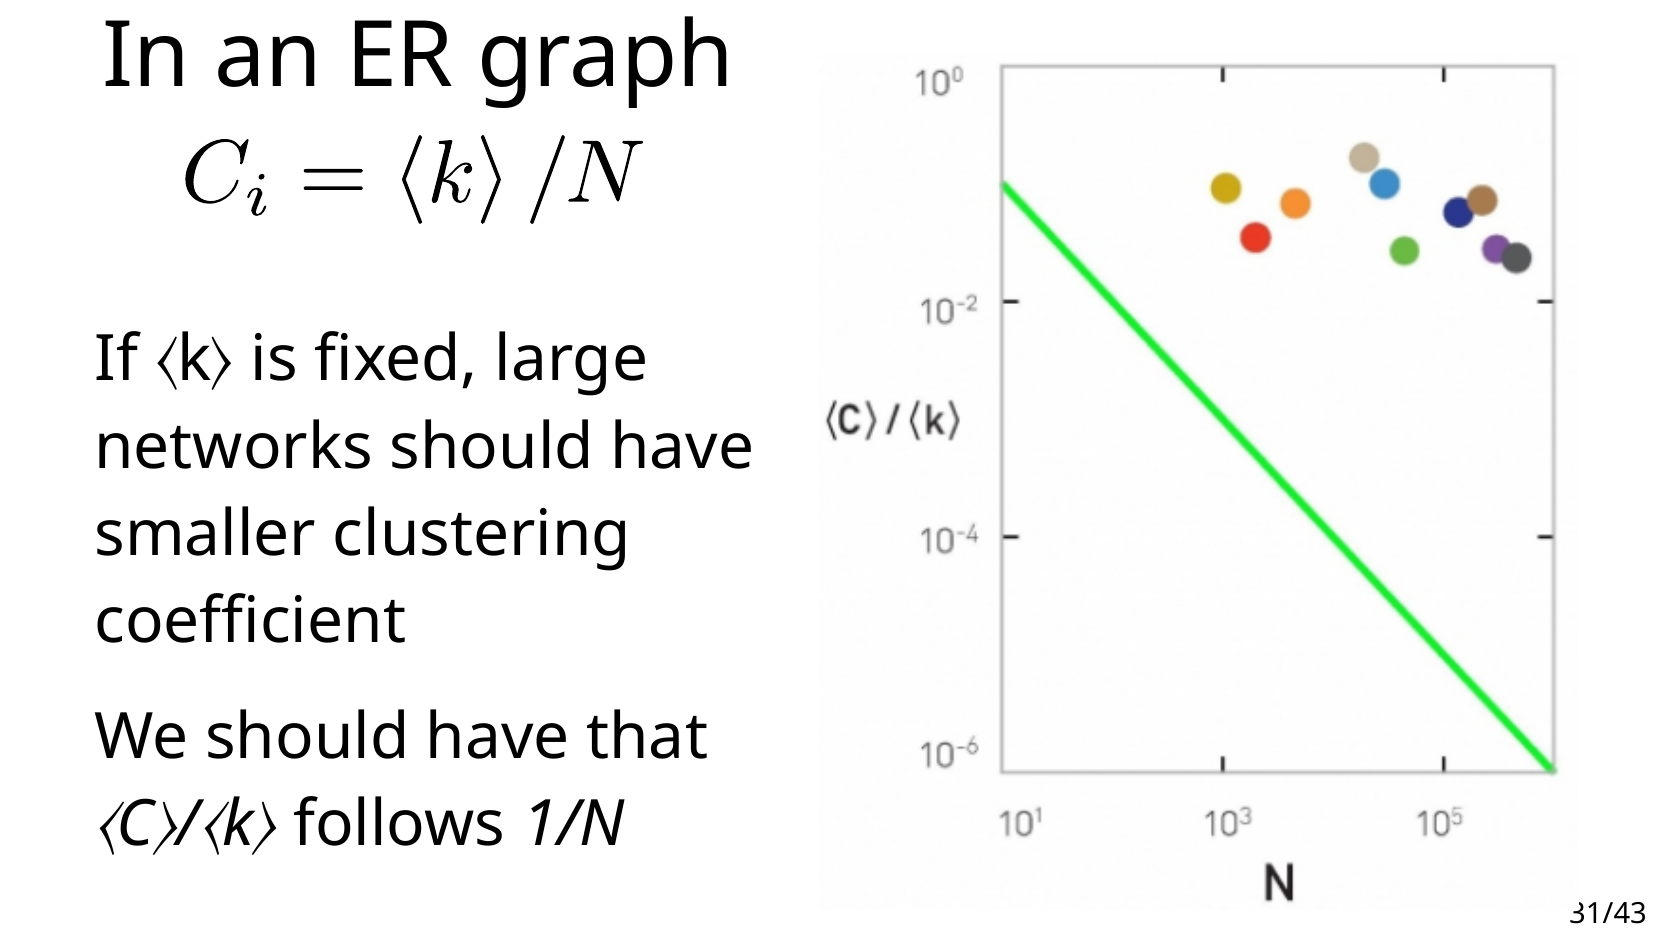

# In an ER graph
If 〈k〉 is fixed, large networks should have smaller clustering coefficient
We should have that 〈C〉/〈k〉 follows 1/N
31